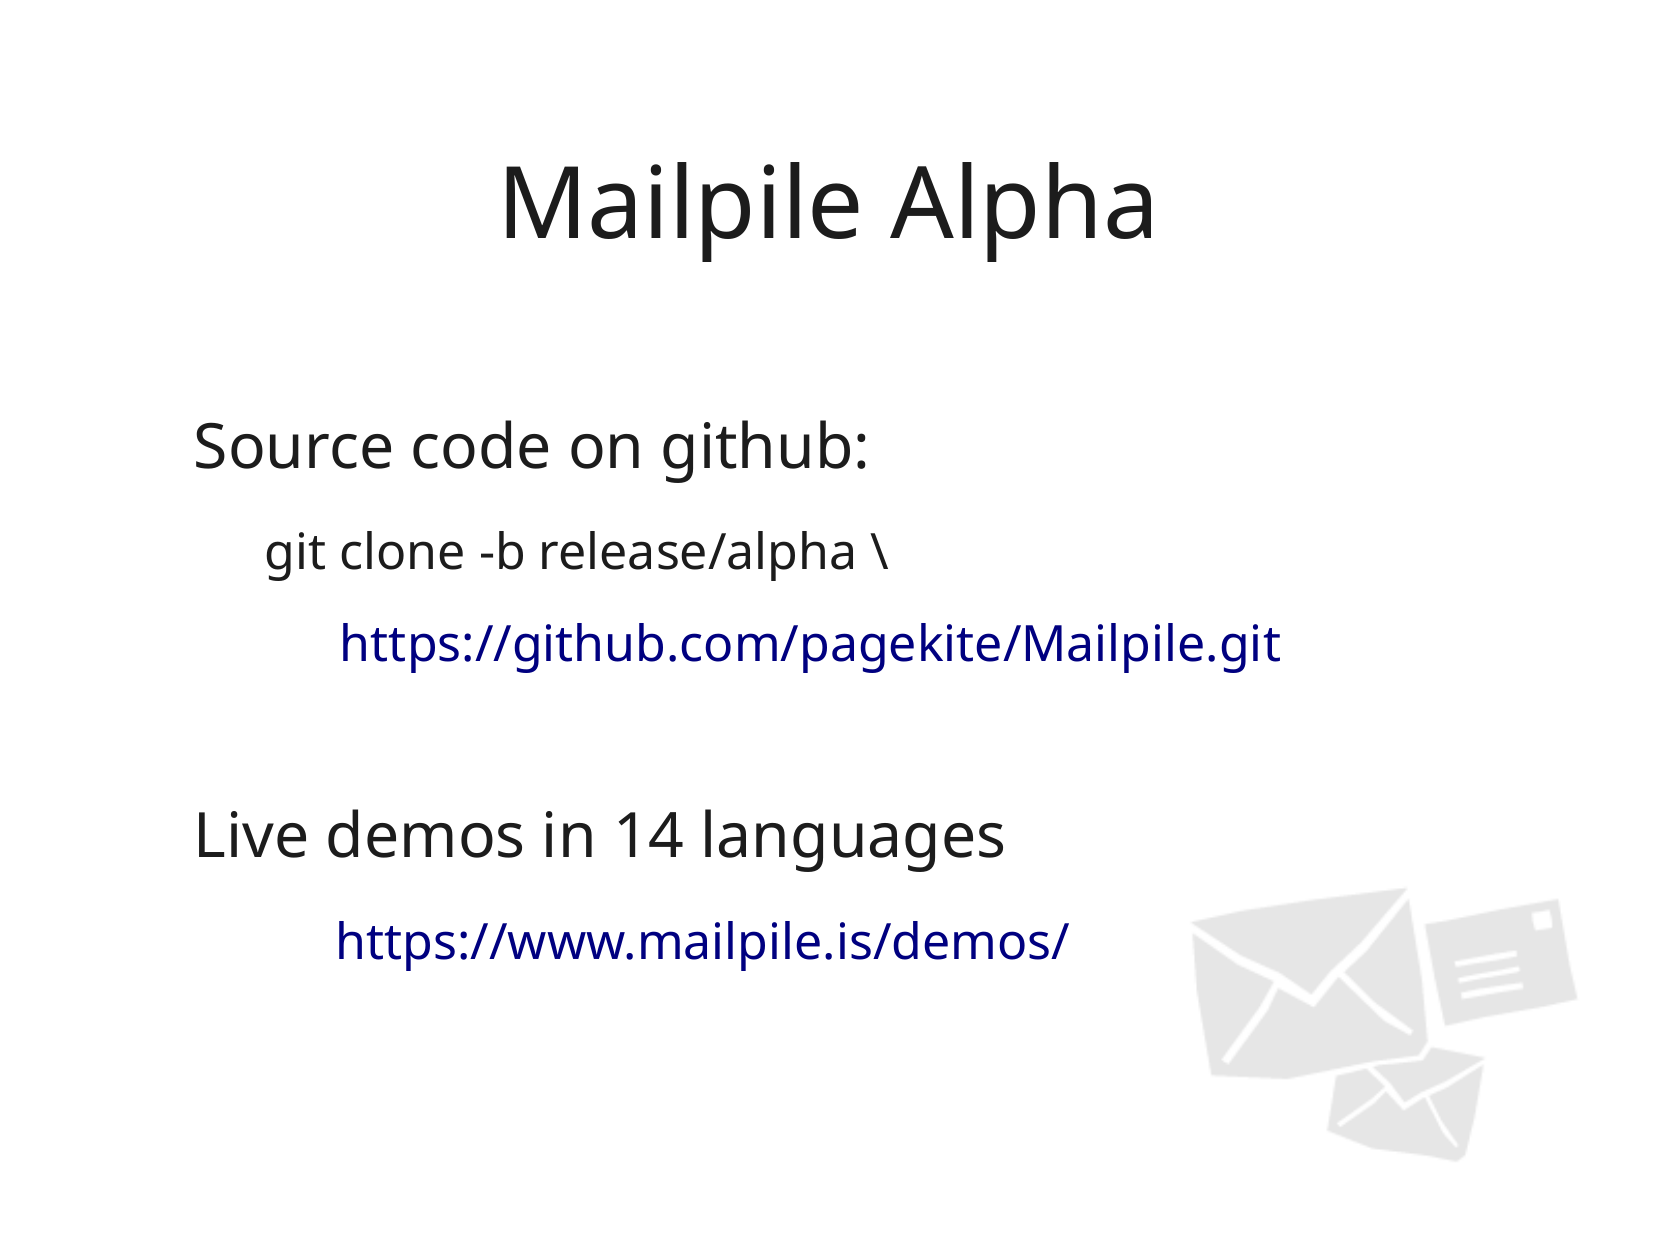

# Mailpile Alpha
Source code on github:
git clone -b release/alpha \
 	https://github.com/pagekite/Mailpile.git
Live demos in 14 languages
https://www.mailpile.is/demos/